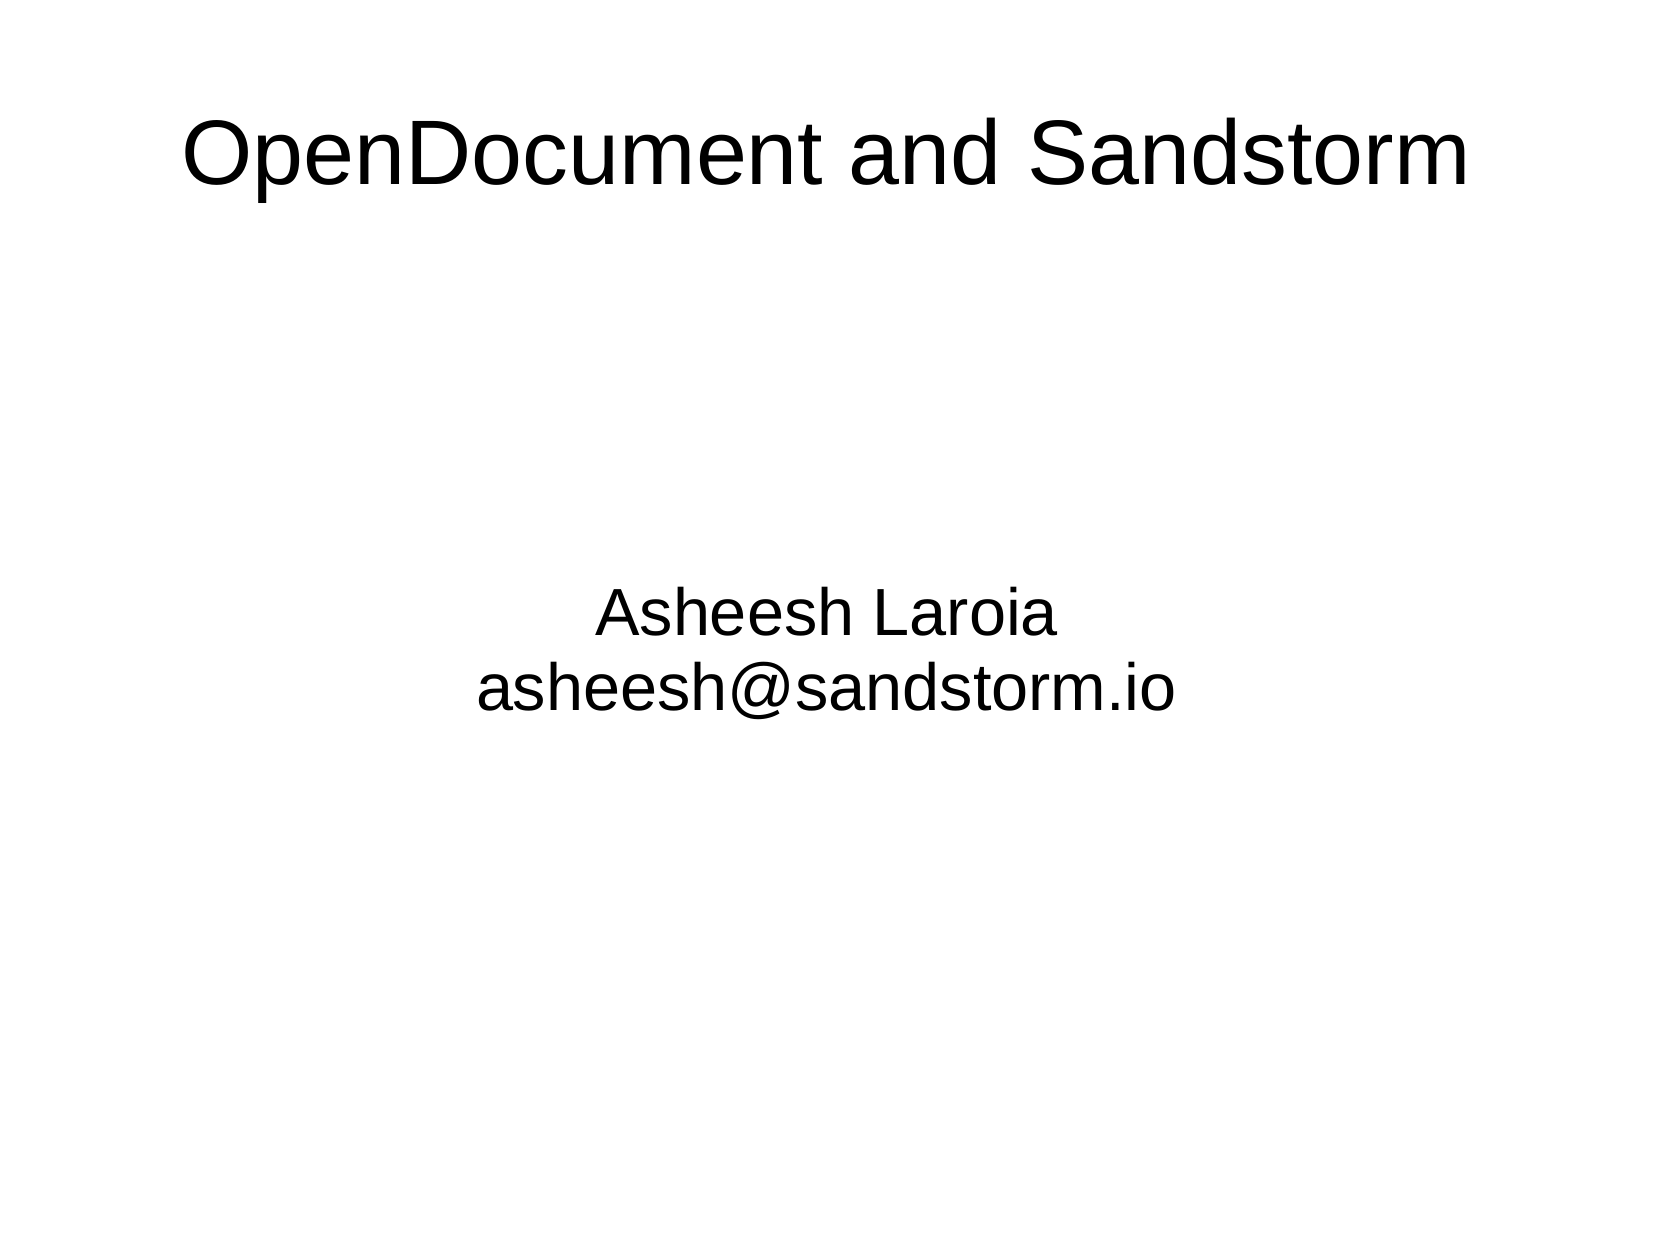

# OpenDocument and Sandstorm
Asheesh Laroia
asheesh@sandstorm.io